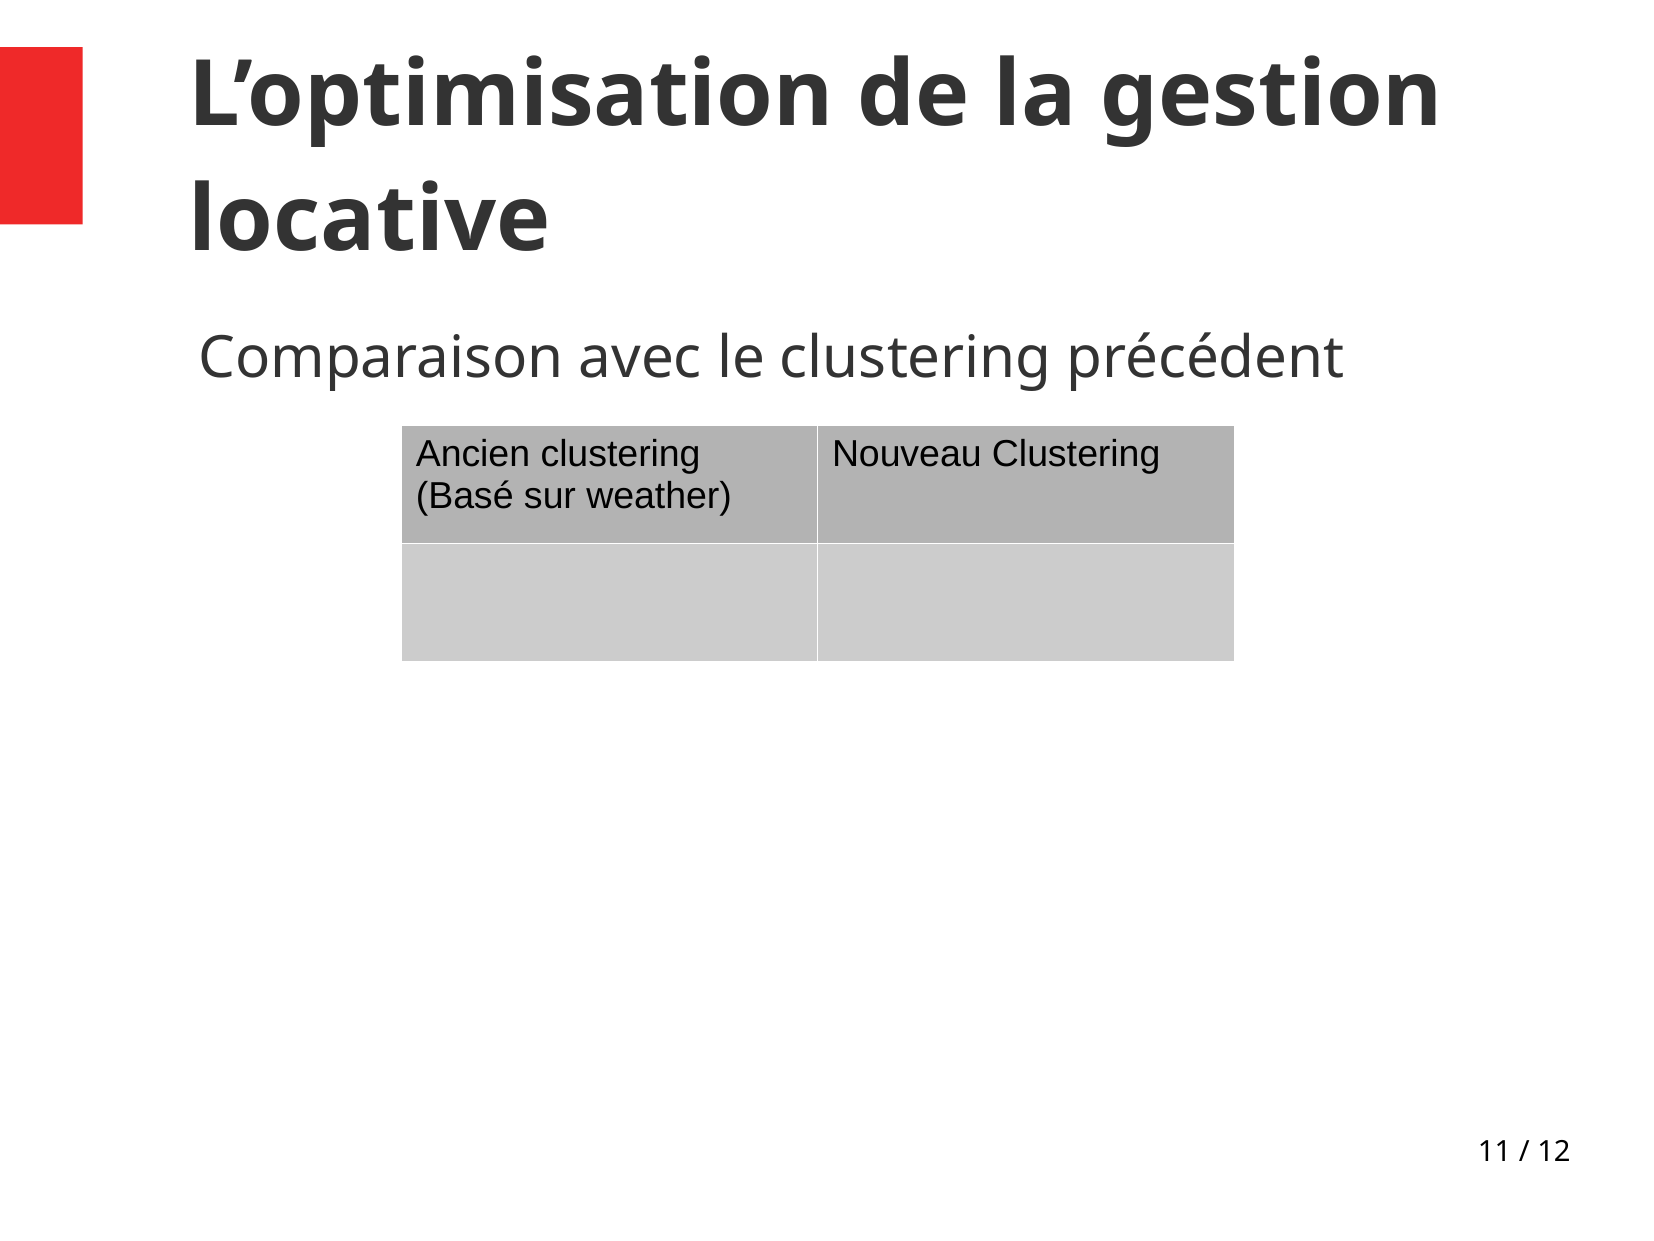

# L’optimisation de la gestion locative
Comparaison avec le clustering précédent
| Ancien clustering (Basé sur weather) | Nouveau Clustering |
| --- | --- |
| | |
11